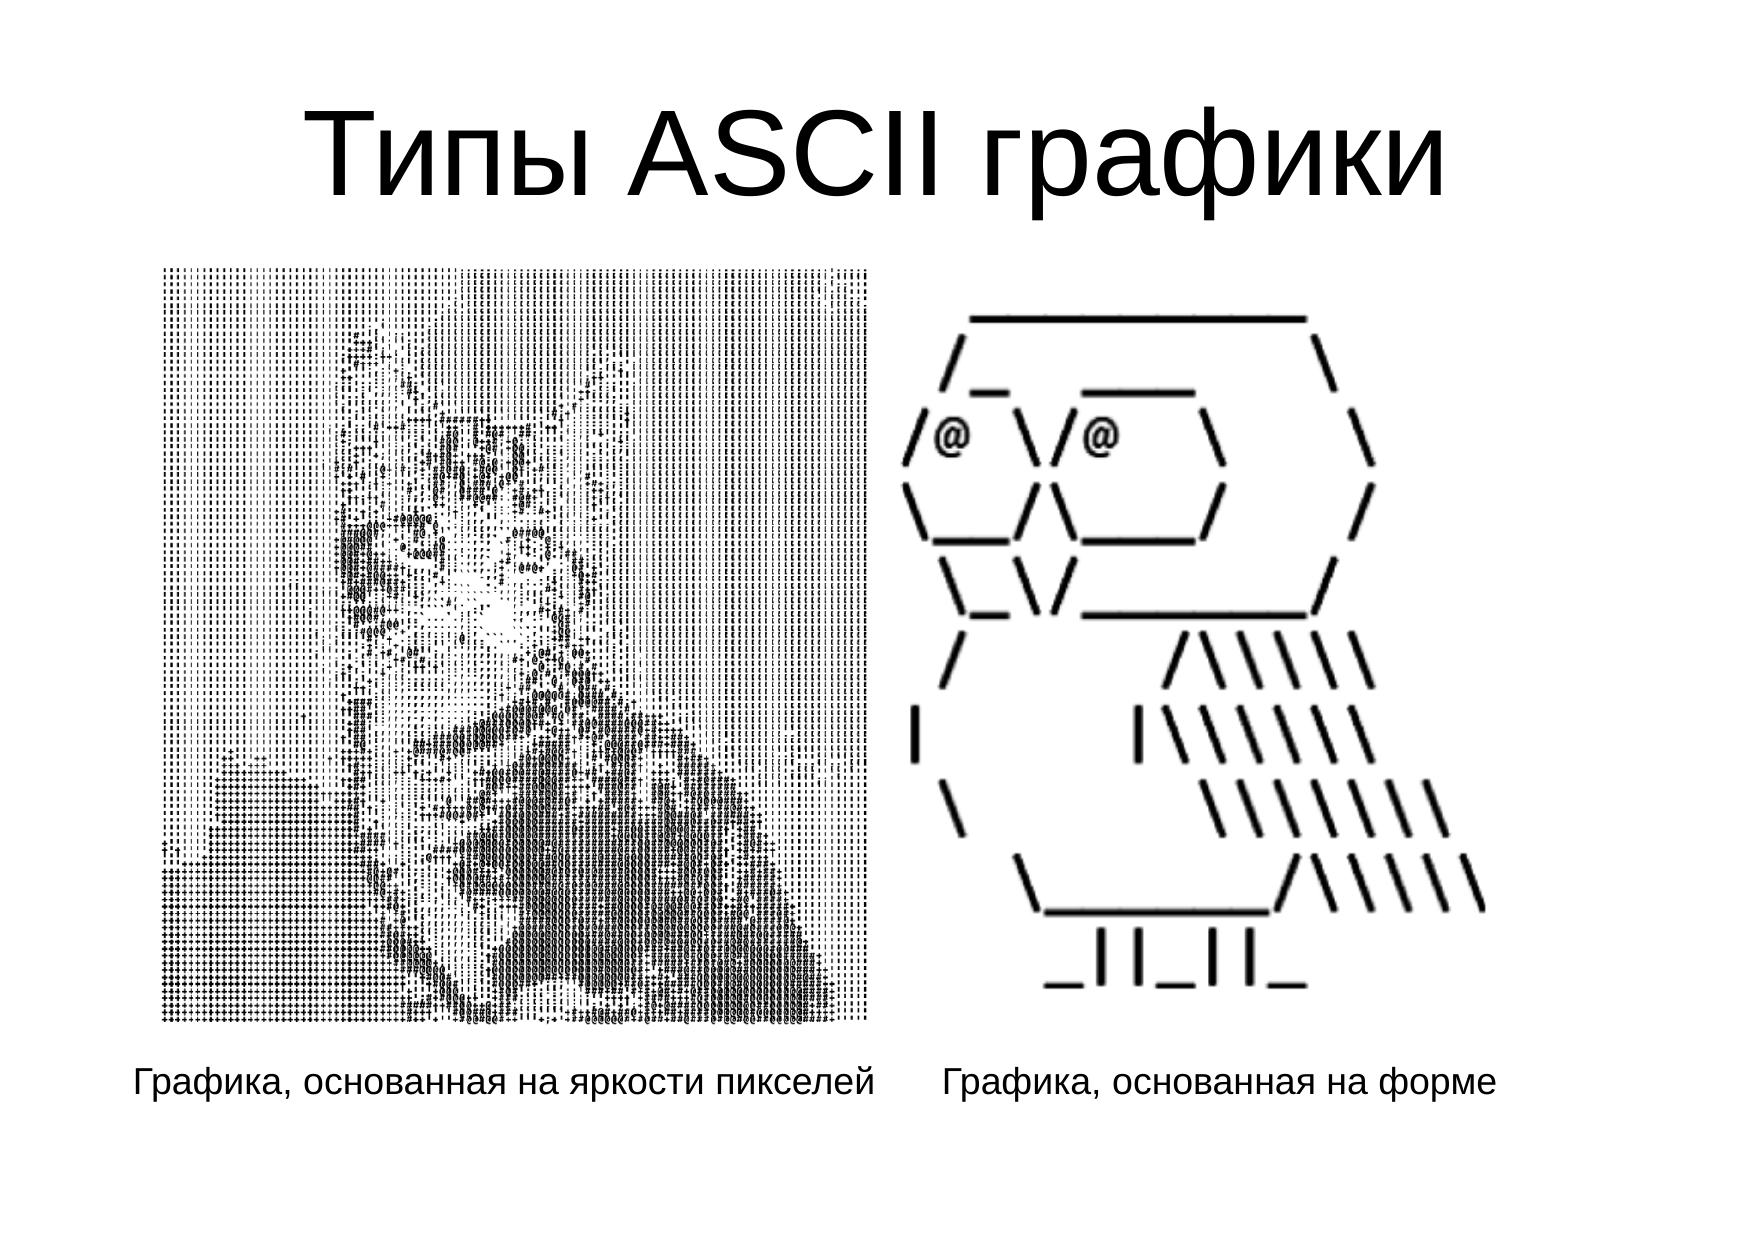

# Типы ASCII графики
Графика, основанная на яркости пикселей
Графика, основанная на форме